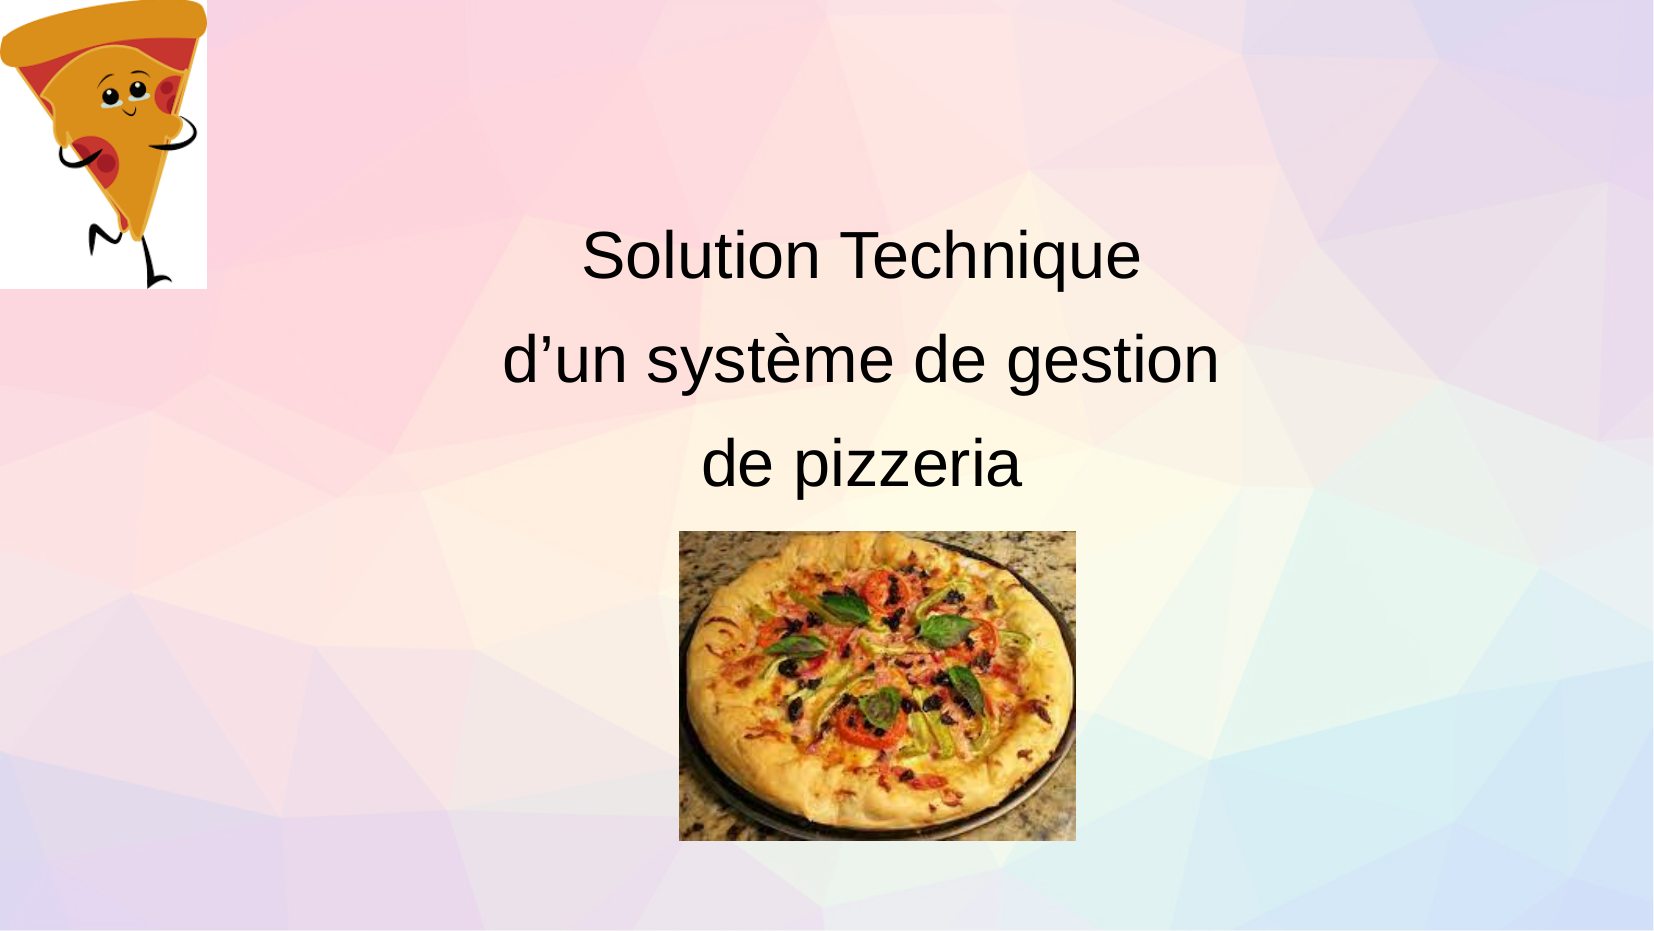

#
Solution Technique
d’un système de gestion
de pizzeria